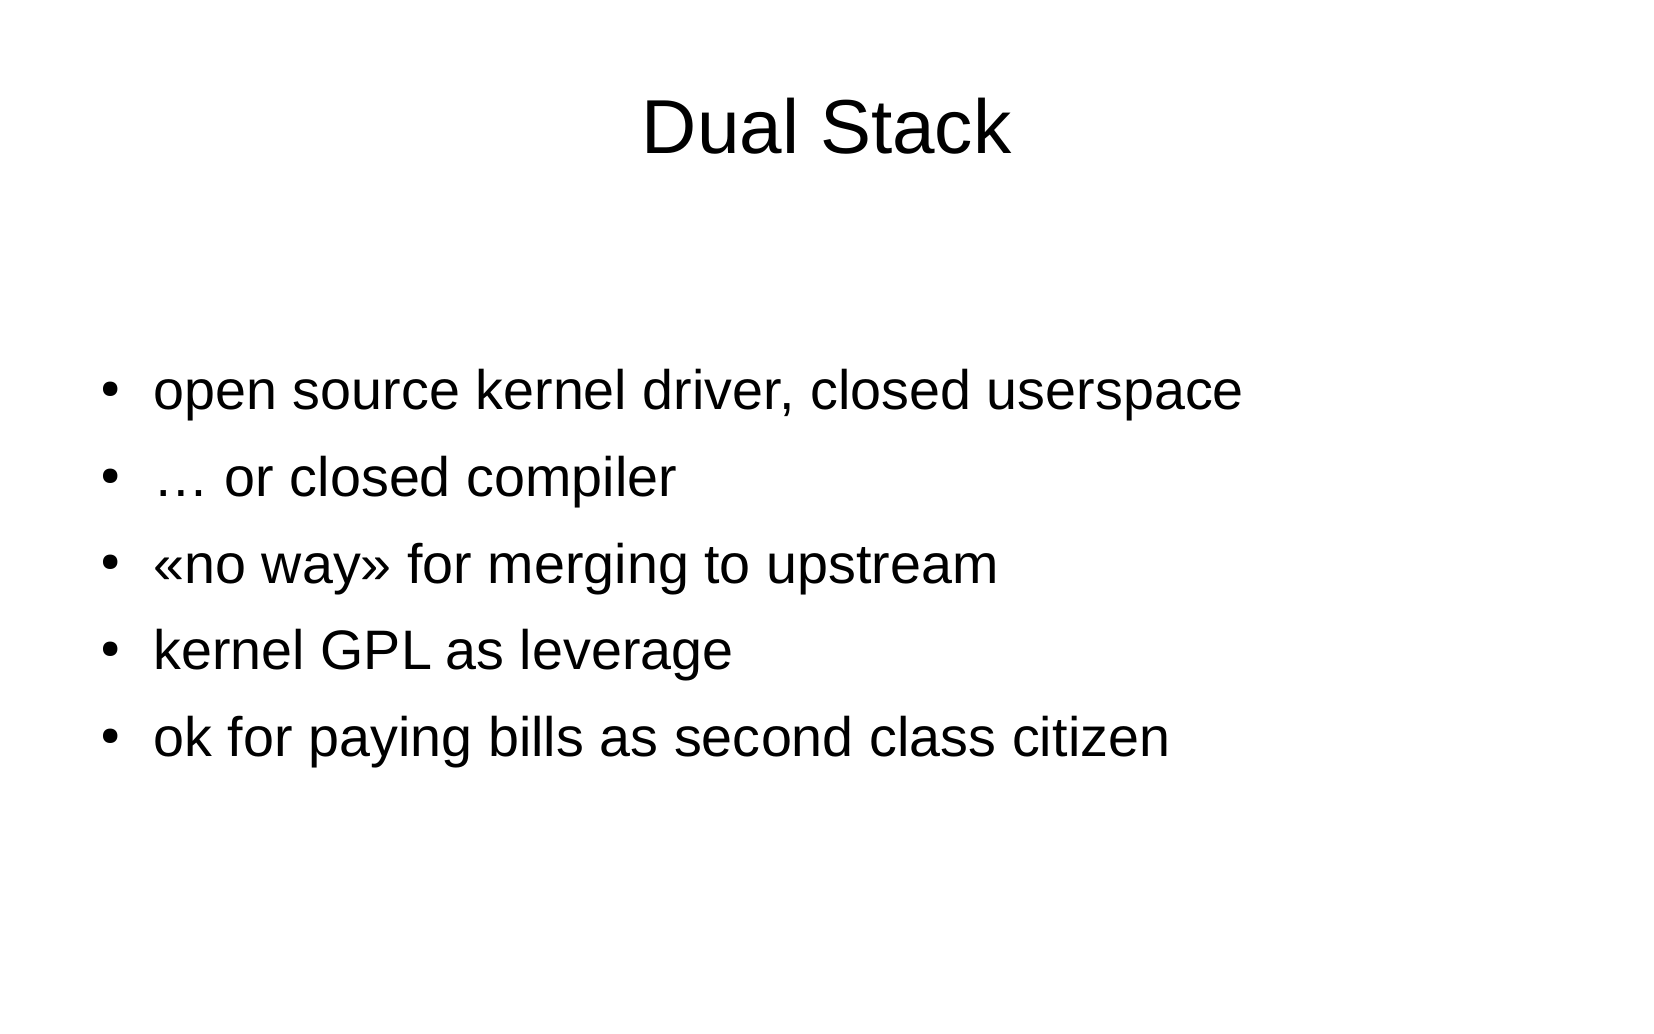

# Dual Stack
open source kernel driver, closed userspace
… or closed compiler
«no way» for merging to upstream
kernel GPL as leverage
ok for paying bills as second class citizen